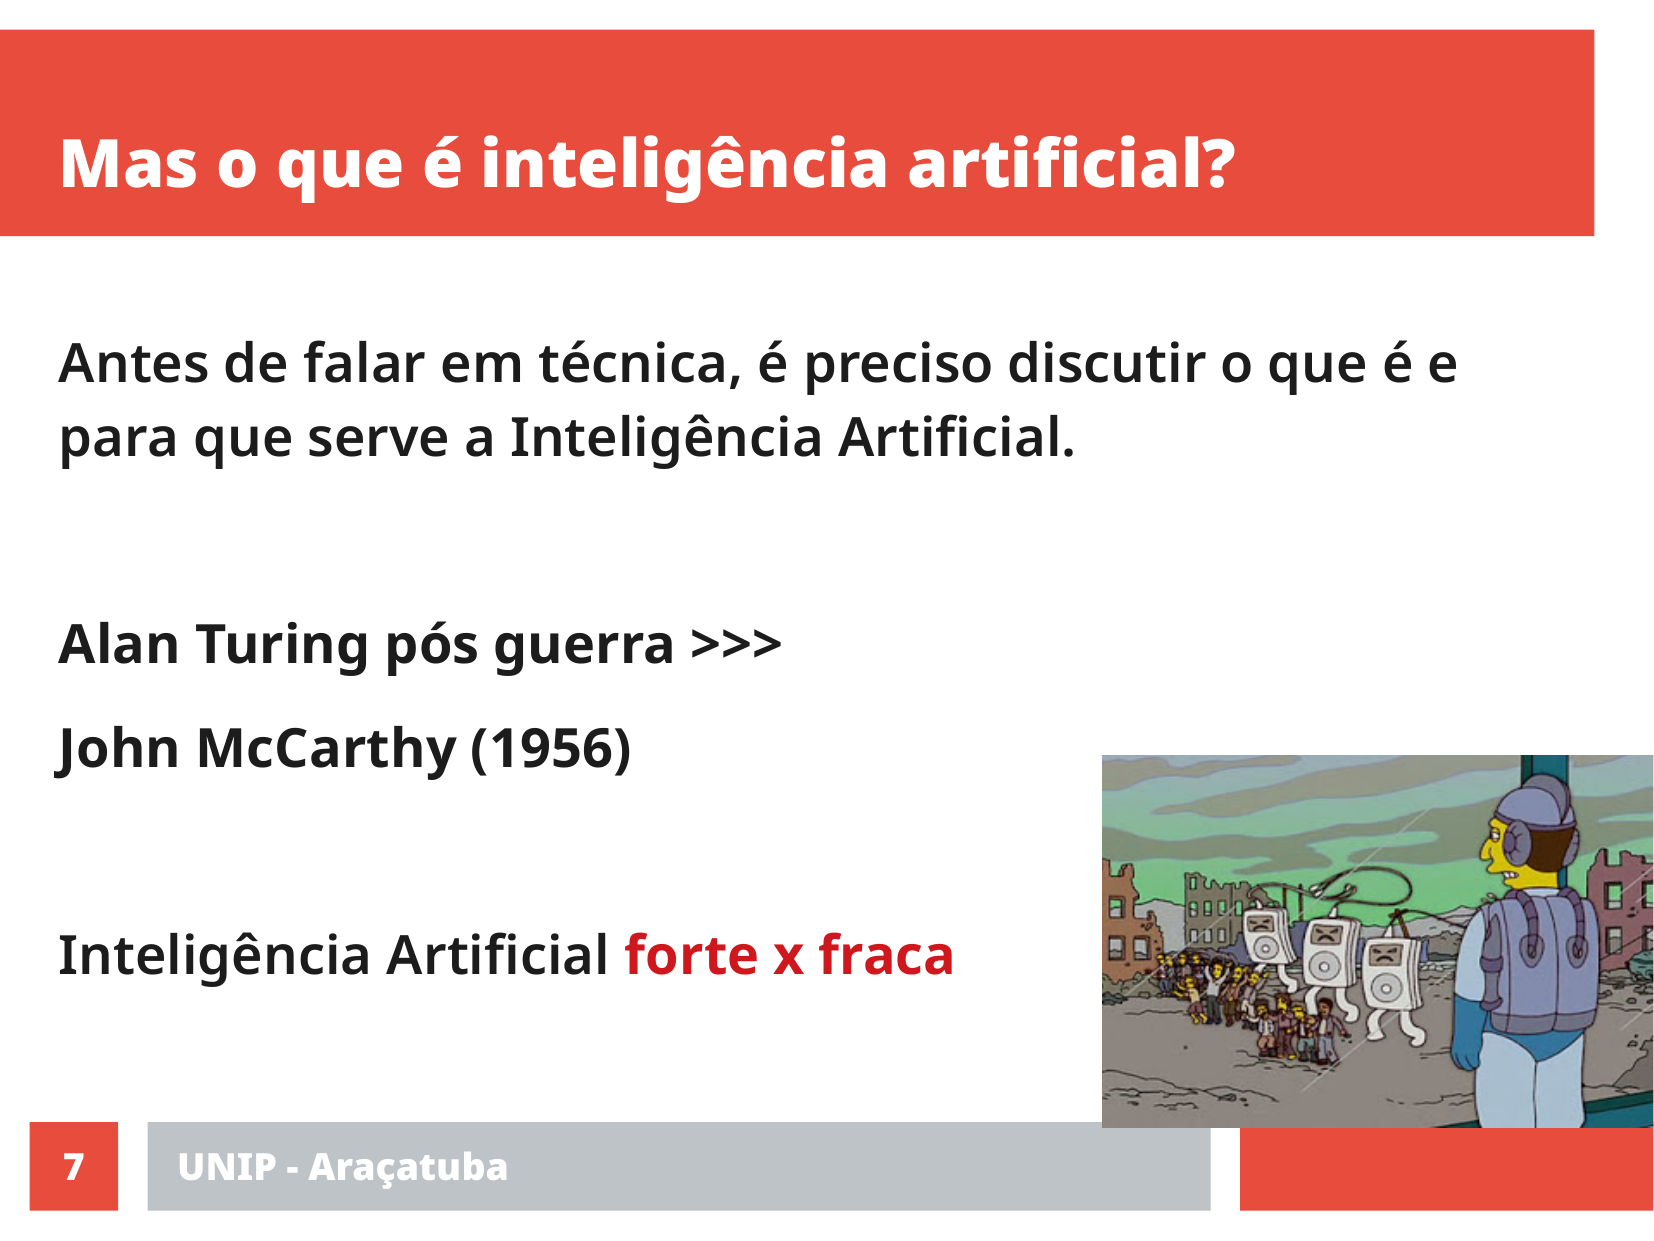

# Mas o que é inteligência artificial?
Antes de falar em técnica, é preciso discutir o que é e para que serve a Inteligência Artificial.
Alan Turing pós guerra >>>
John McCarthy (1956)
Inteligência Artificial forte x fraca
7
UNIP - Araçatuba